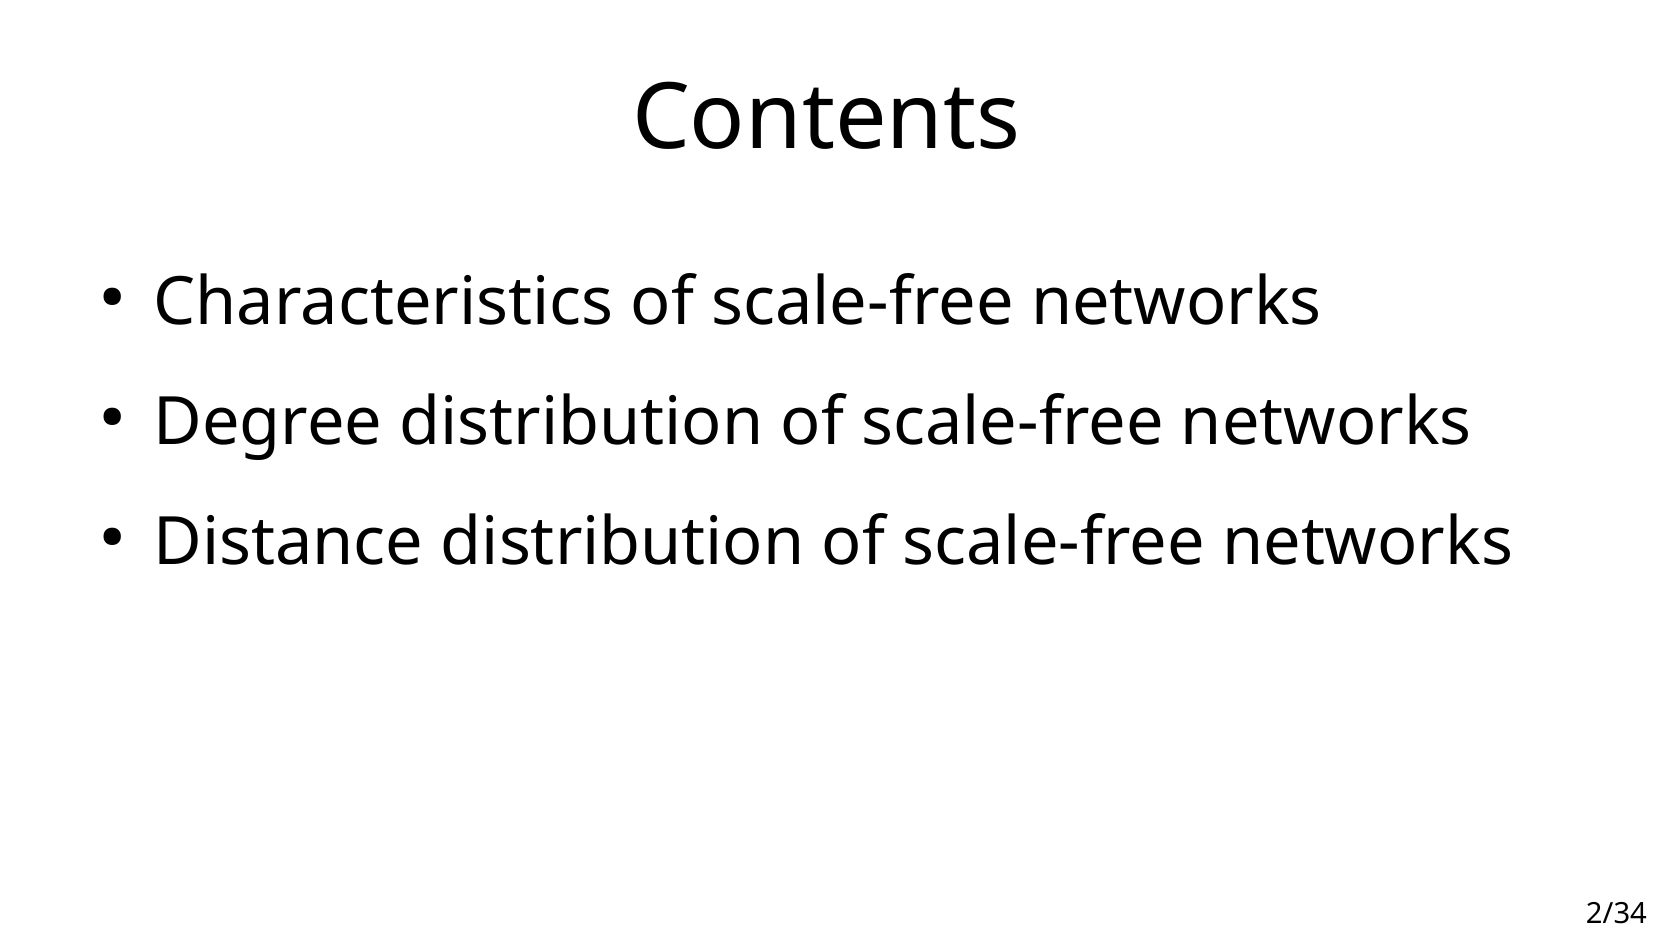

# Contents
Characteristics of scale-free networks
Degree distribution of scale-free networks
Distance distribution of scale-free networks
2